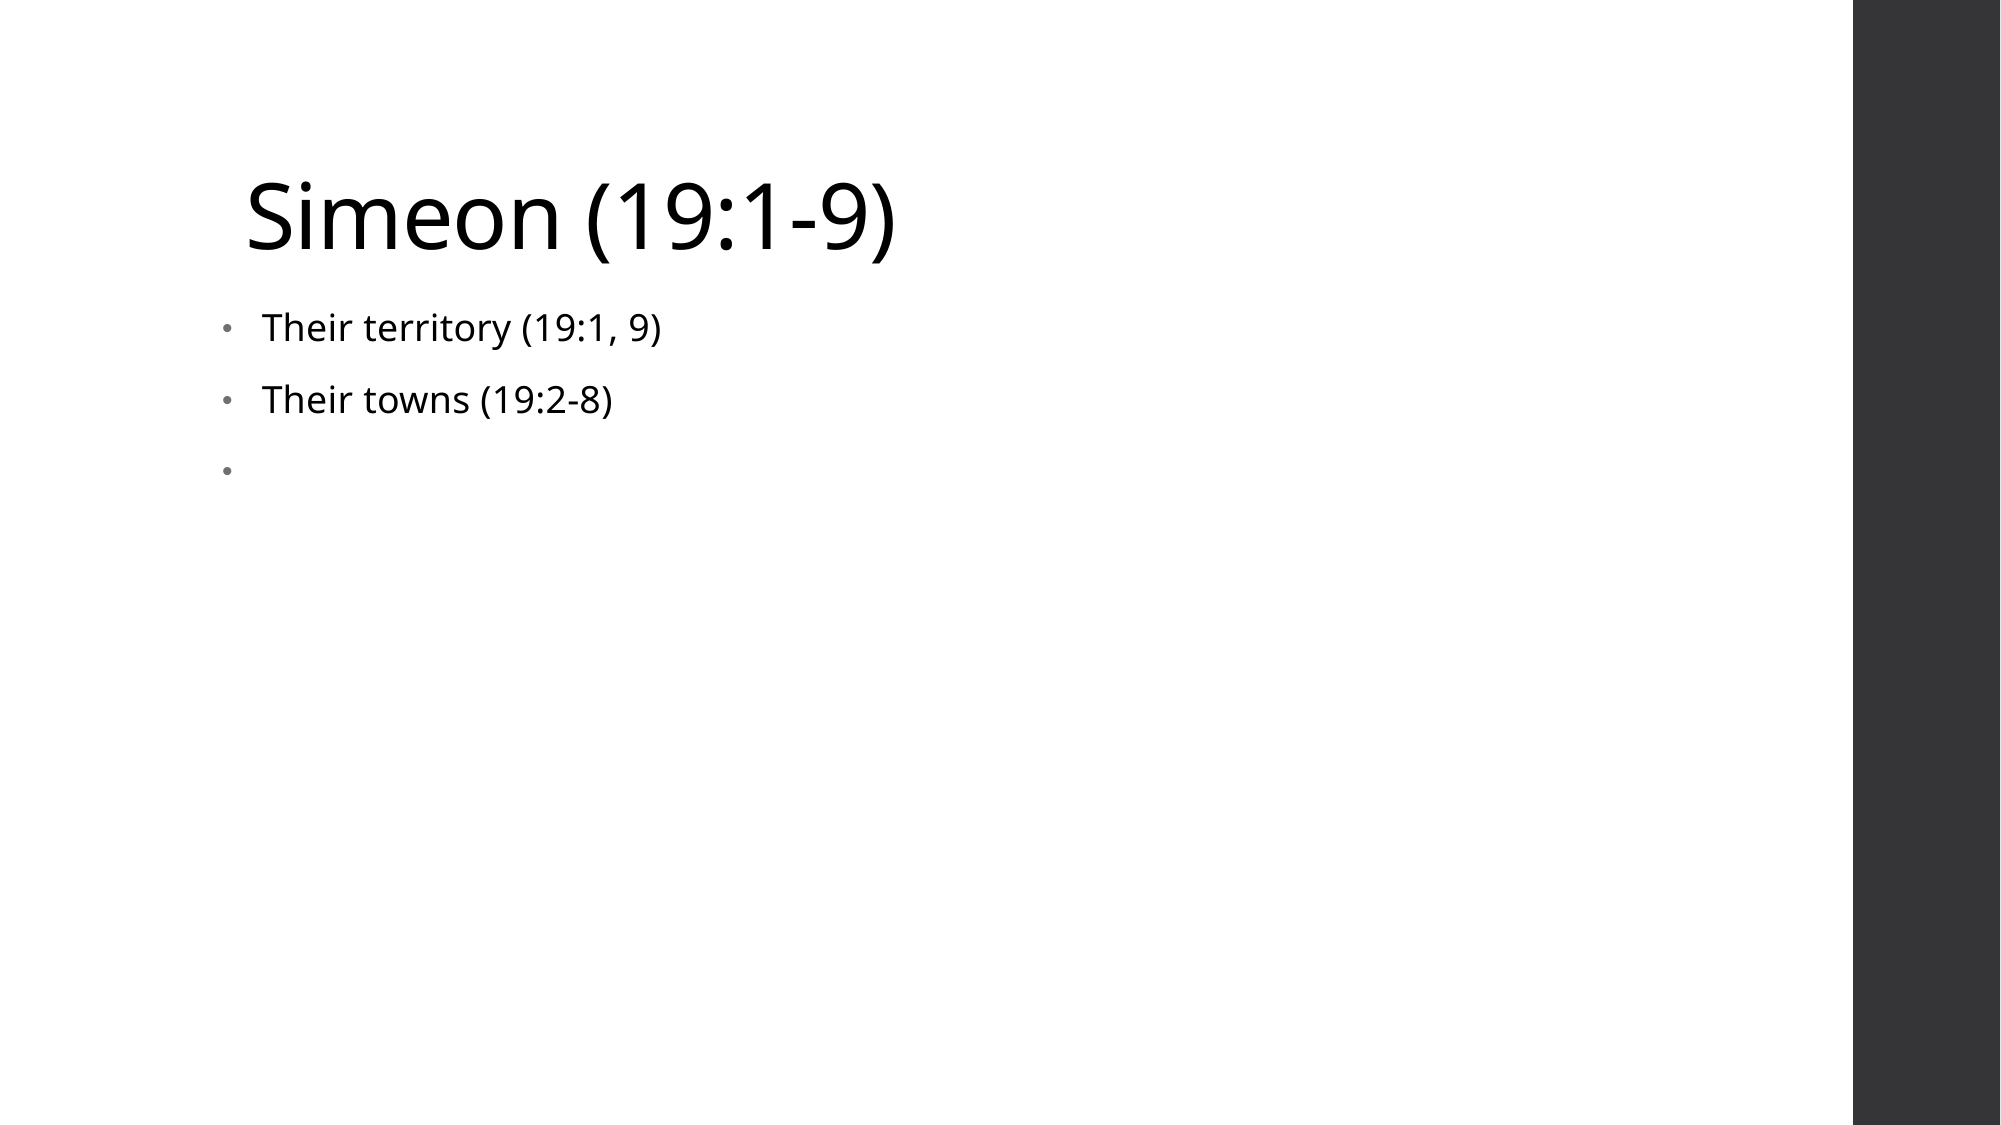

# Simeon (19:1-9)
 Their territory (19:1, 9)
 Their towns (19:2-8)